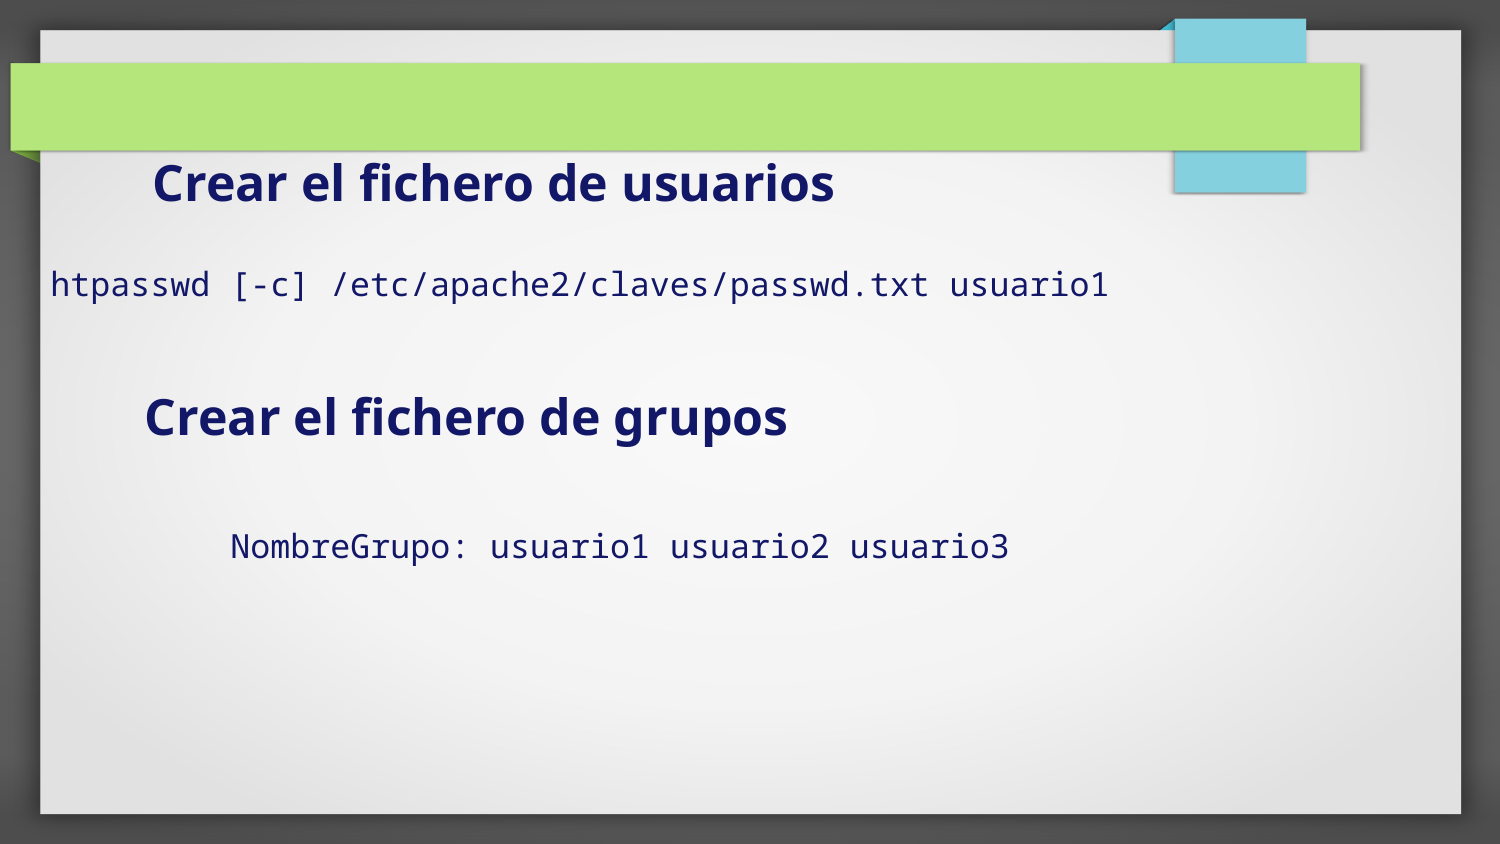

# Crear el fichero de usuarios
htpasswd [-c] /etc/apache2/claves/passwd.txt usuario1
 NombreGrupo: usuario1 usuario2 usuario3
Crear el fichero de grupos